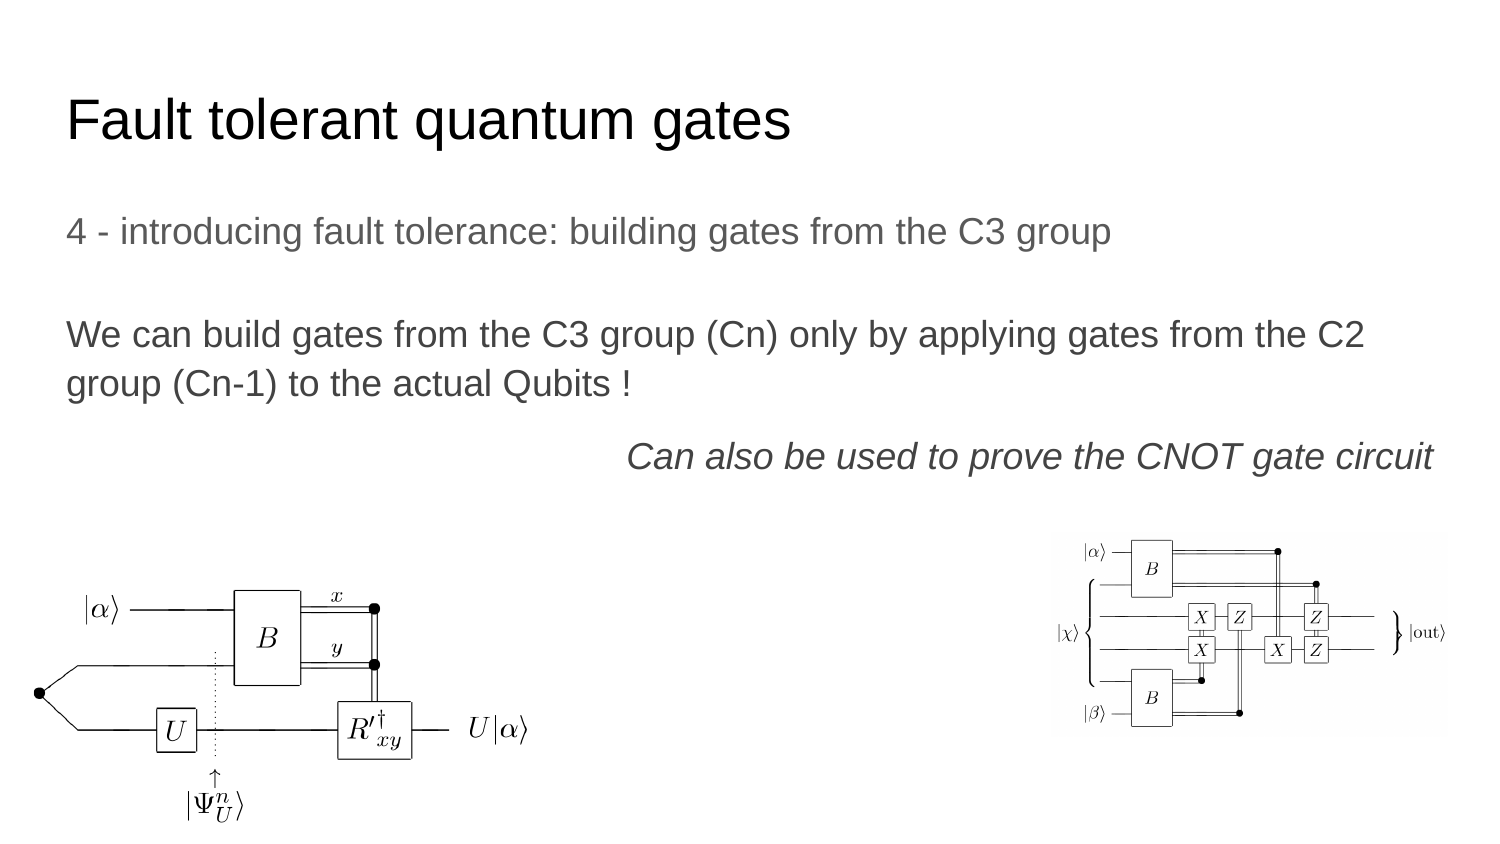

# Fault tolerant quantum gates
4 - introducing fault tolerance: building gates from the C3 group
We can build gates from the C3 group (Cn) only by applying gates from the C2 group (Cn-1) to the actual Qubits !
Can also be used to prove the CNOT gate circuit